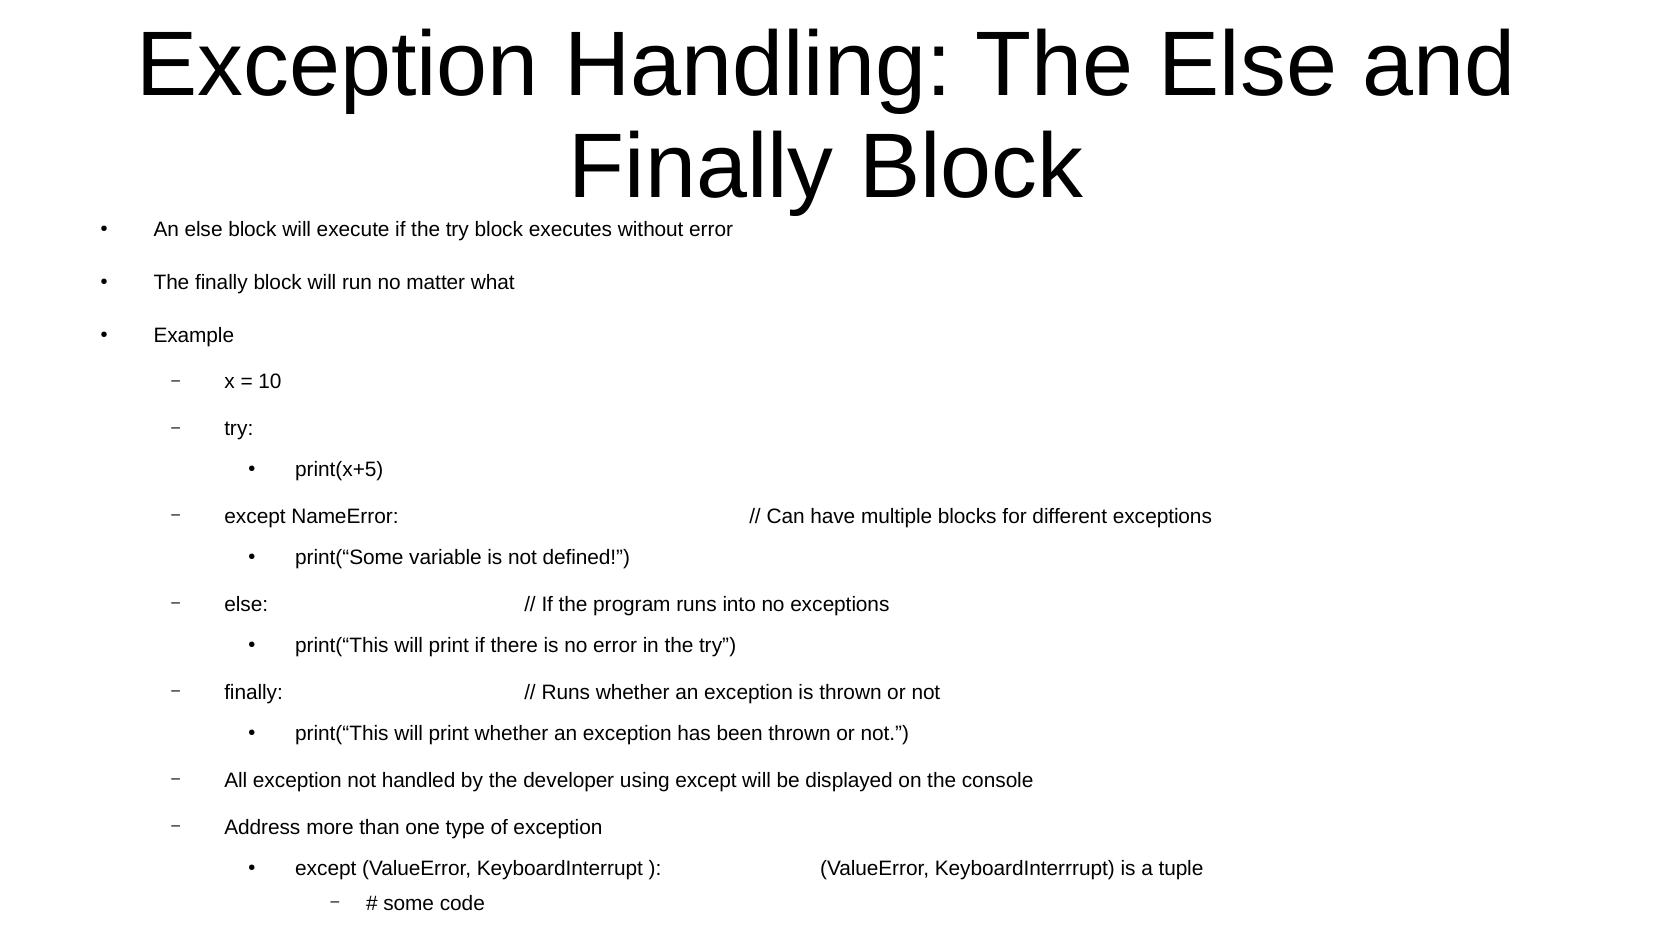

# Exception Handling: The Else and Finally Block
An else block will execute if the try block executes without error
The finally block will run no matter what
Example
x = 10
try:
print(x+5)
except NameError:					// Can have multiple blocks for different exceptions
print(“Some variable is not defined!”)
else: 				// If the program runs into no exceptions
print(“This will print if there is no error in the try”)
finally:				// Runs whether an exception is thrown or not
print(“This will print whether an exception has been thrown or not.”)
All exception not handled by the developer using except will be displayed on the console
Address more than one type of exception
except (ValueError, KeyboardInterrupt ):			(ValueError, KeyboardInterrrupt) is a tuple
# some code